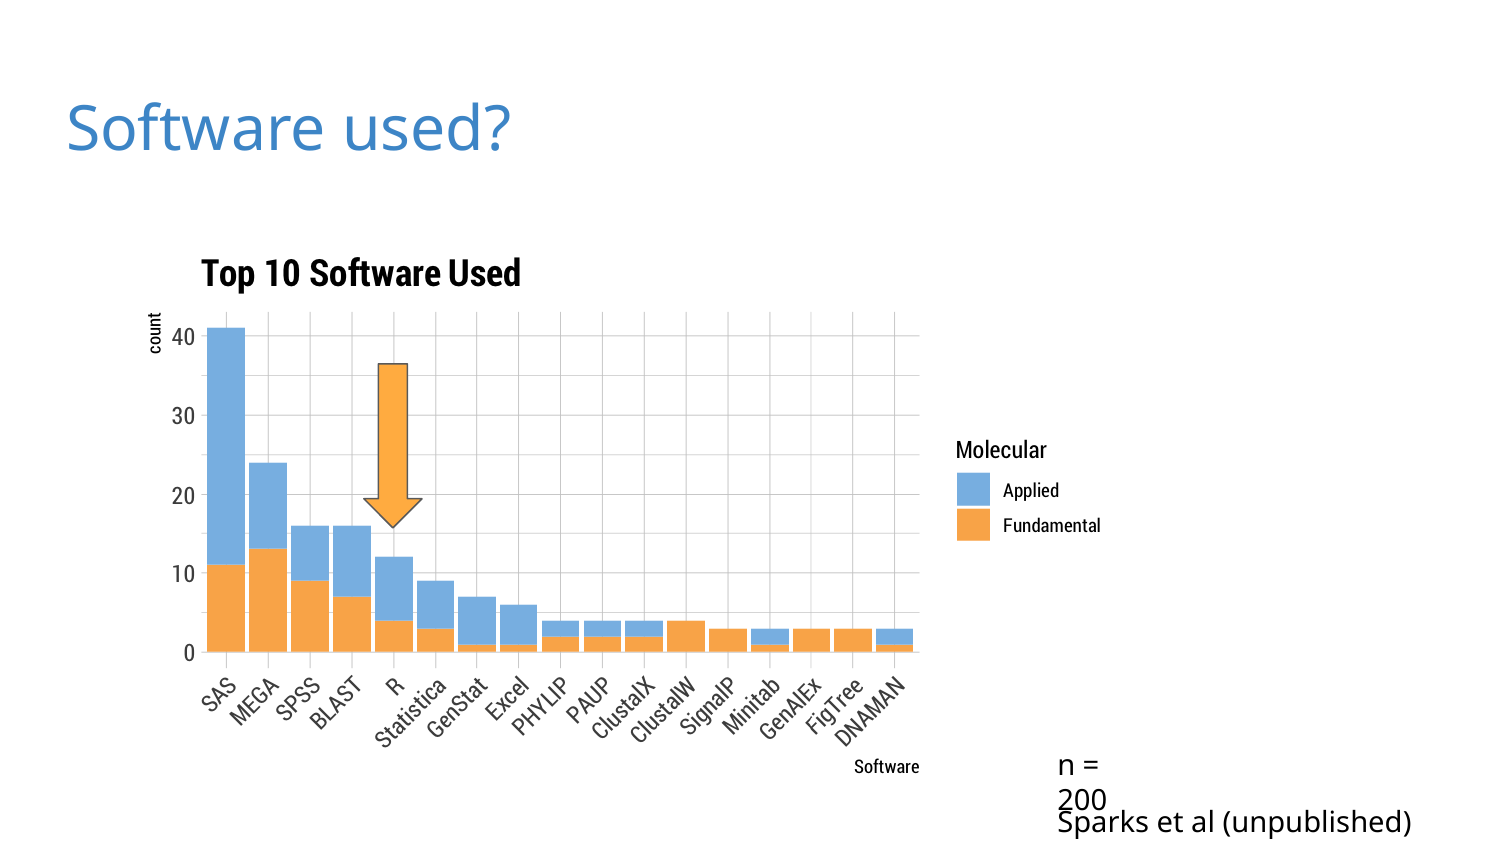

# Software used?
n = 200
Sparks et al (unpublished)